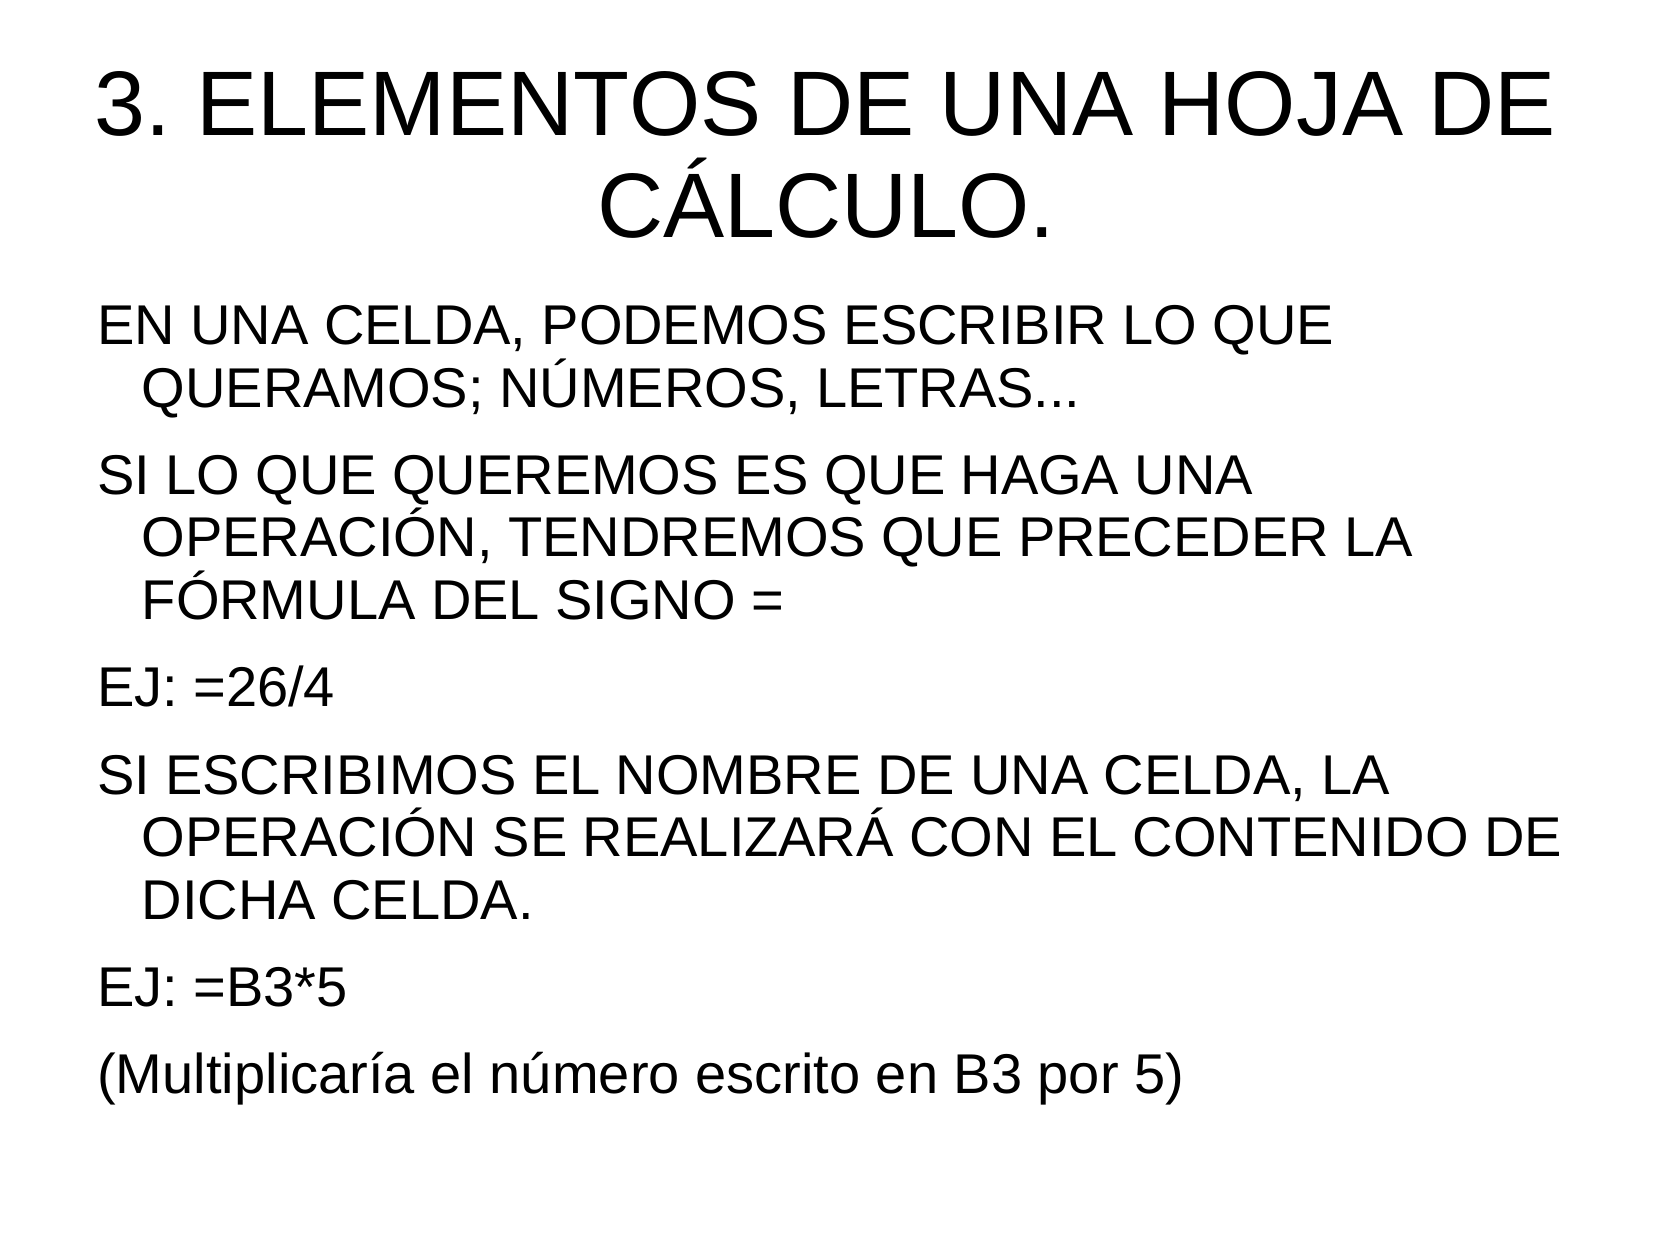

# 3. ELEMENTOS DE UNA HOJA DE CÁLCULO.
EN UNA CELDA, PODEMOS ESCRIBIR LO QUE QUERAMOS; NÚMEROS, LETRAS...
SI LO QUE QUEREMOS ES QUE HAGA UNA OPERACIÓN, TENDREMOS QUE PRECEDER LA FÓRMULA DEL SIGNO =
EJ: =26/4
SI ESCRIBIMOS EL NOMBRE DE UNA CELDA, LA OPERACIÓN SE REALIZARÁ CON EL CONTENIDO DE DICHA CELDA.
EJ: =B3*5
(Multiplicaría el número escrito en B3 por 5)